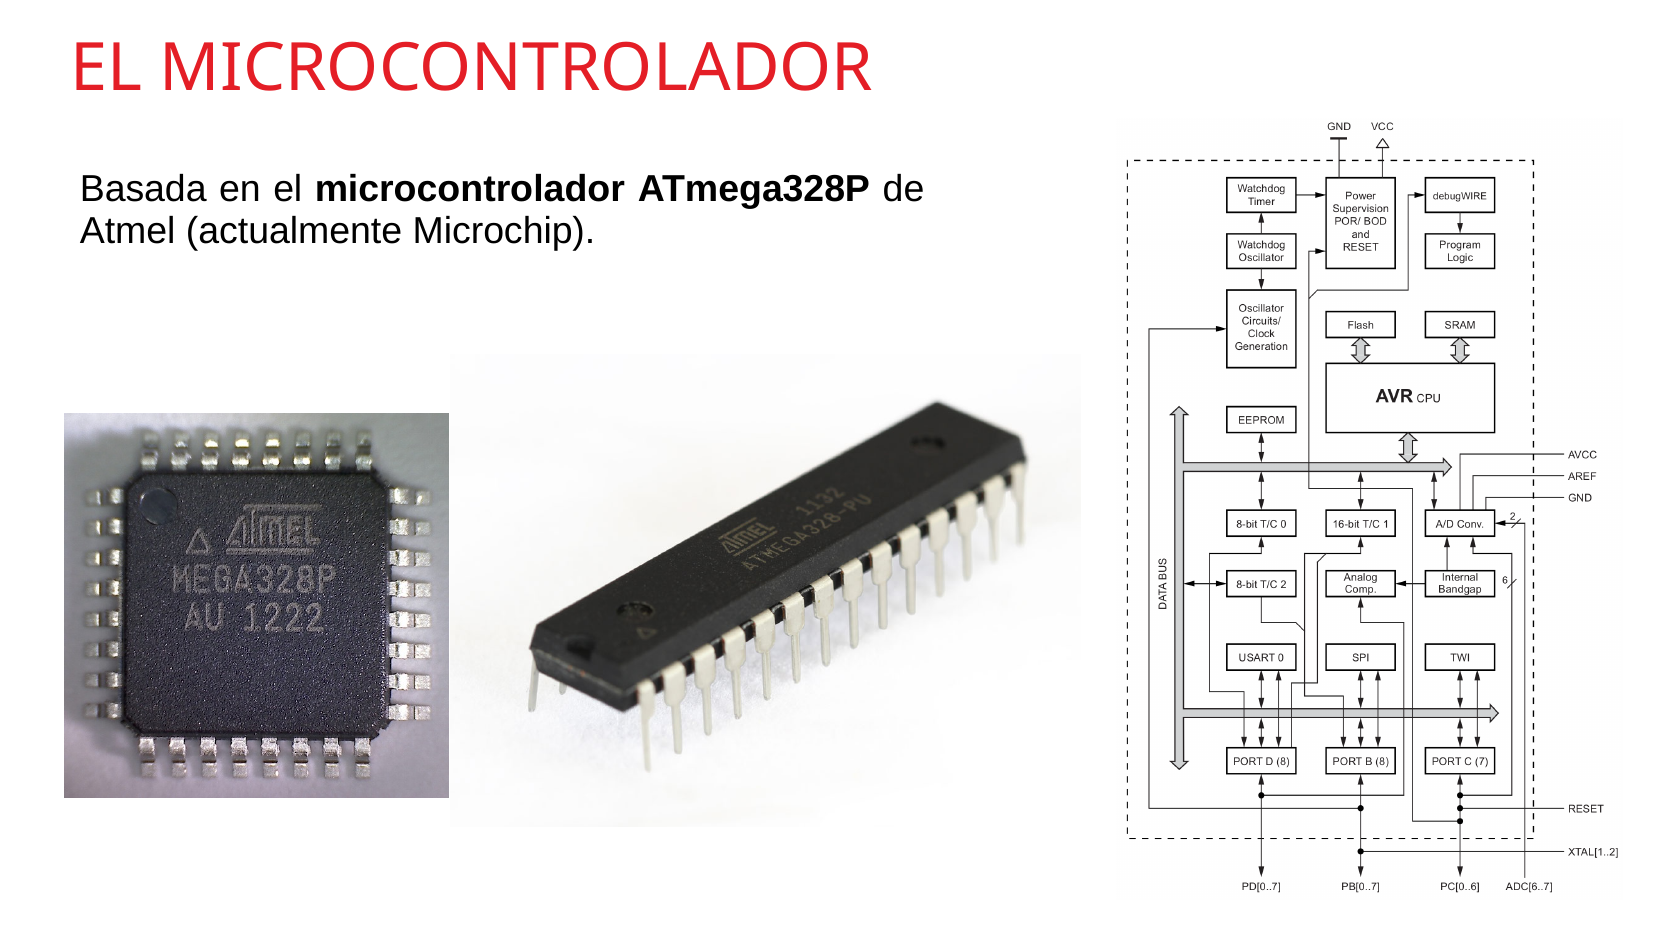

# EL MICROCONTROLADOR
Basada en el microcontrolador ATmega328P de Atmel (actualmente Microchip).